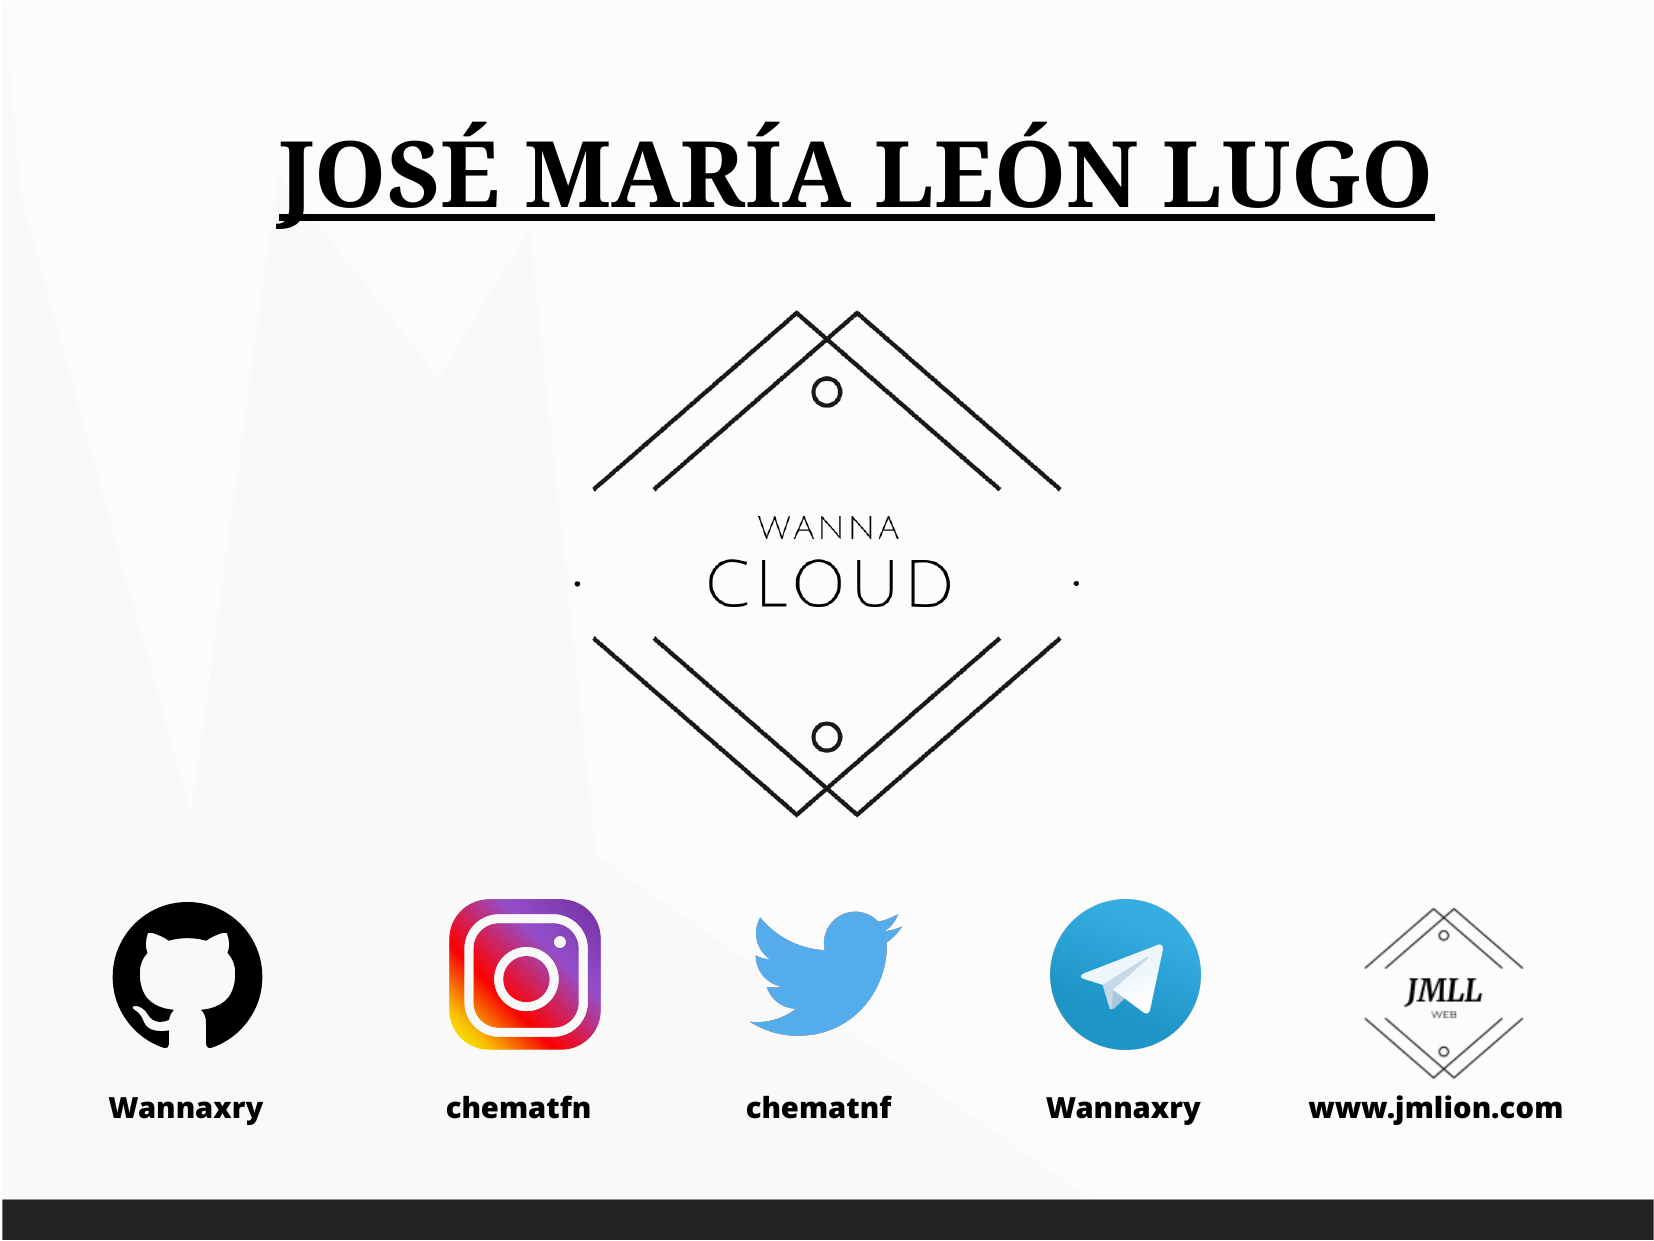

# JOSÉ MARÍA LEÓN LUGO
Wannaxry
chematfn
chematnf
Wannaxry
www.jmlion.com